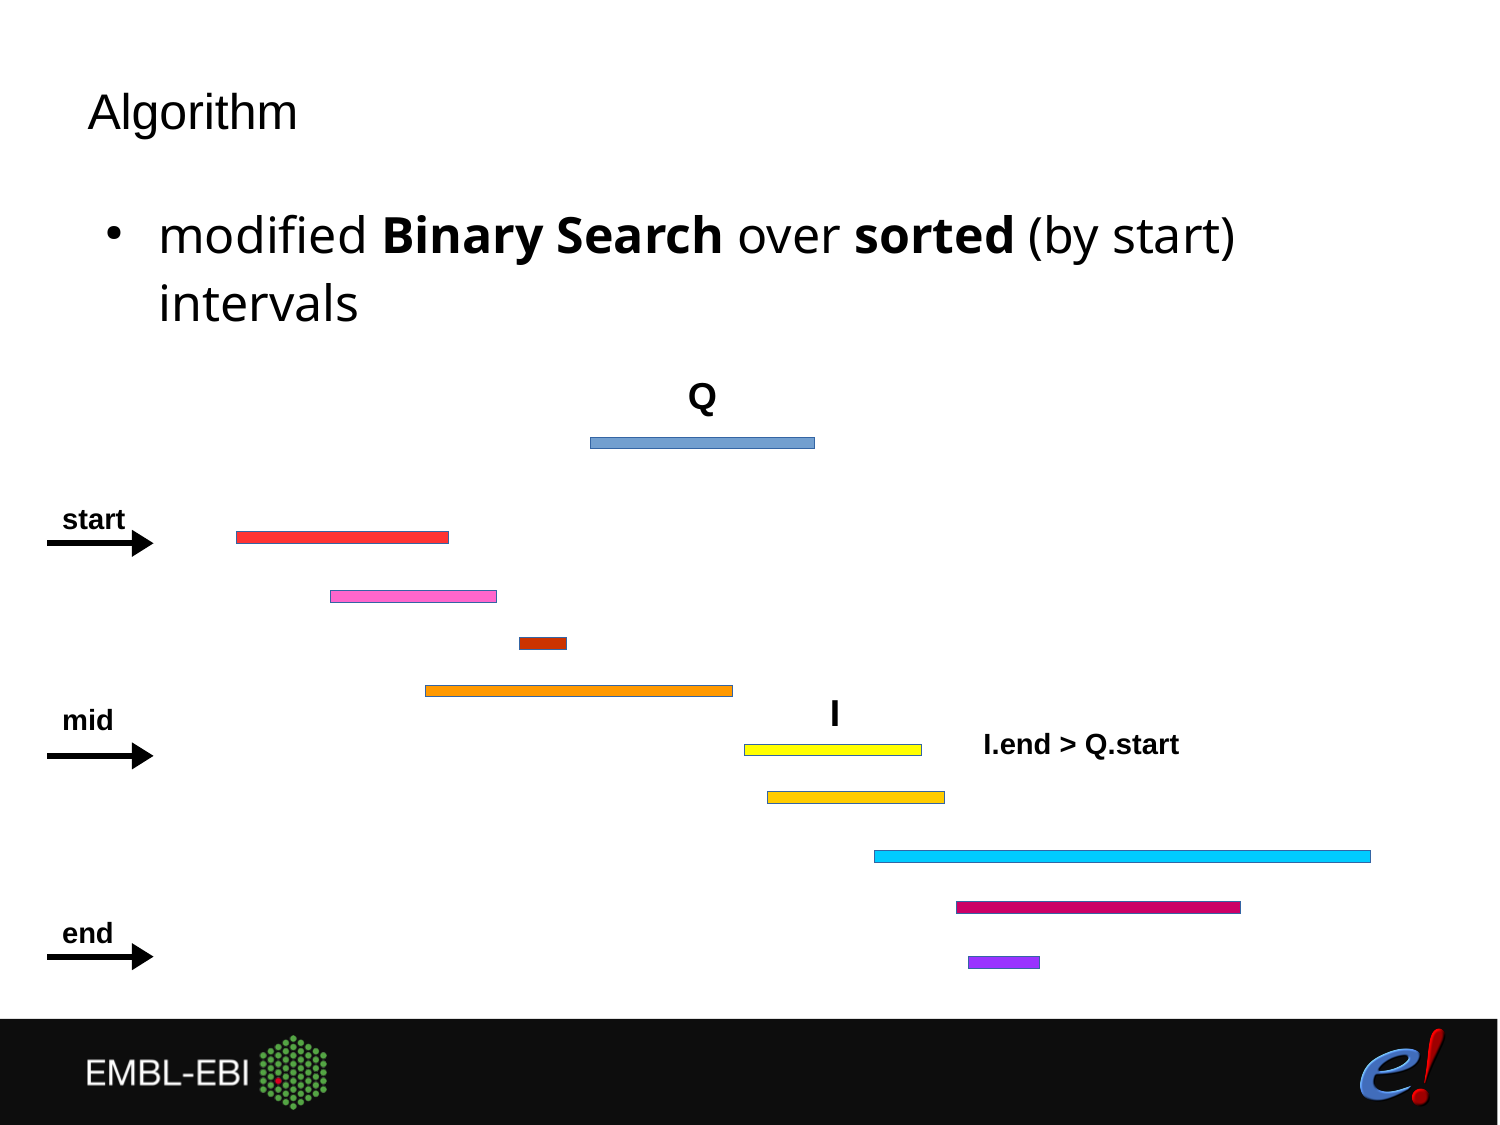

# Algorithm
modified Binary Search over sorted (by start) intervals
Q
start
I
mid
I.end > Q.start
end